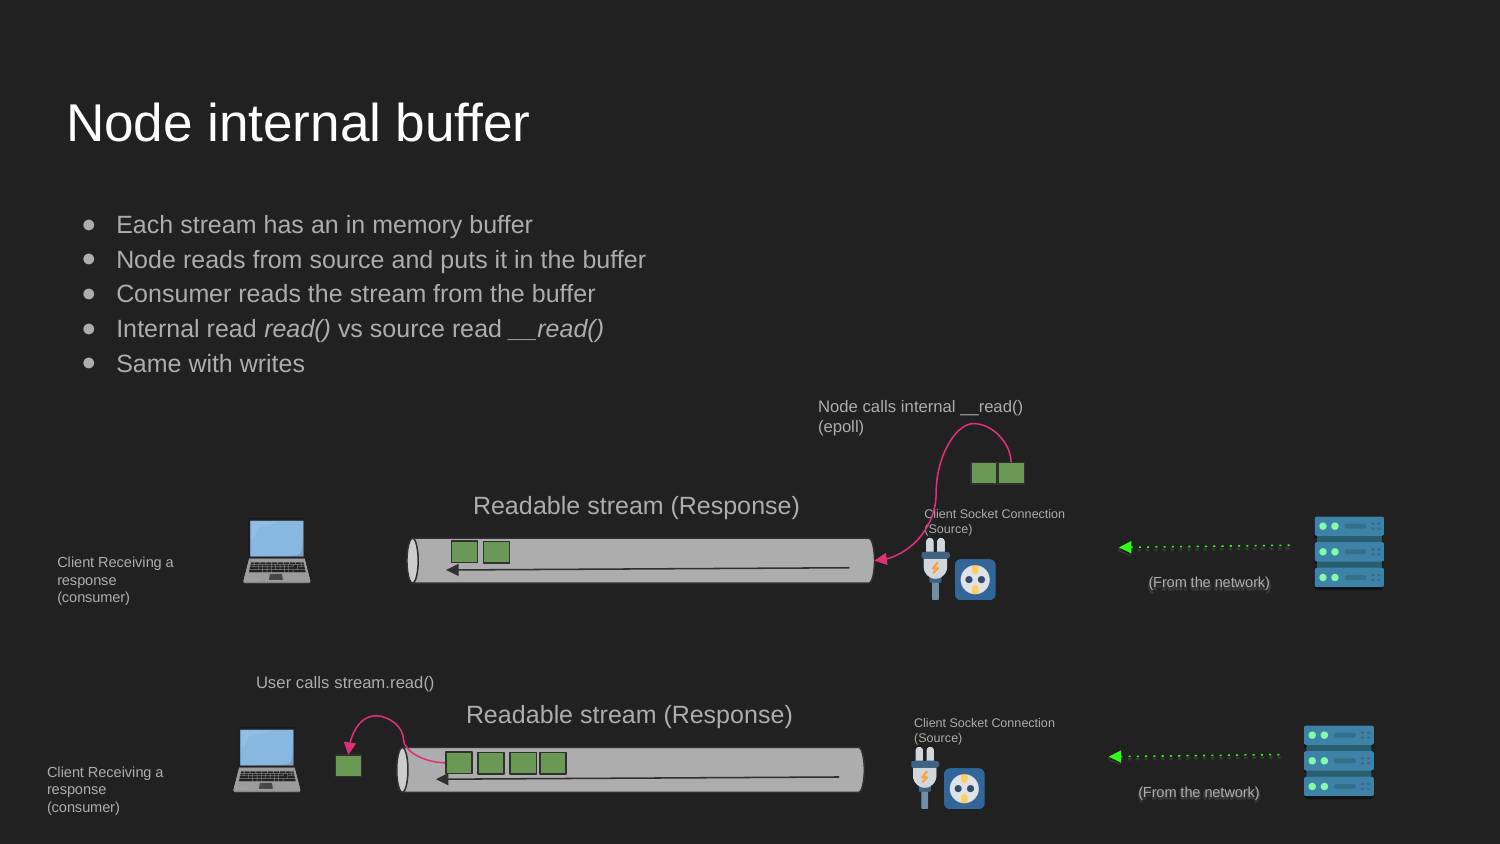

# Node internal buffer
Each stream has an in memory buffer
Node reads from source and puts it in the buffer
Consumer reads the stream from the buffer
Internal read read() vs source read __read()
Same with writes
Node calls internal __read() (epoll)
Readable stream (Response)
Client Socket Connection
(Source)
Client Receiving a response
(consumer)
(From the network)
User calls stream.read()
Readable stream (Response)
Client Socket Connection
(Source)
Client Receiving a response
(consumer)
(From the network)